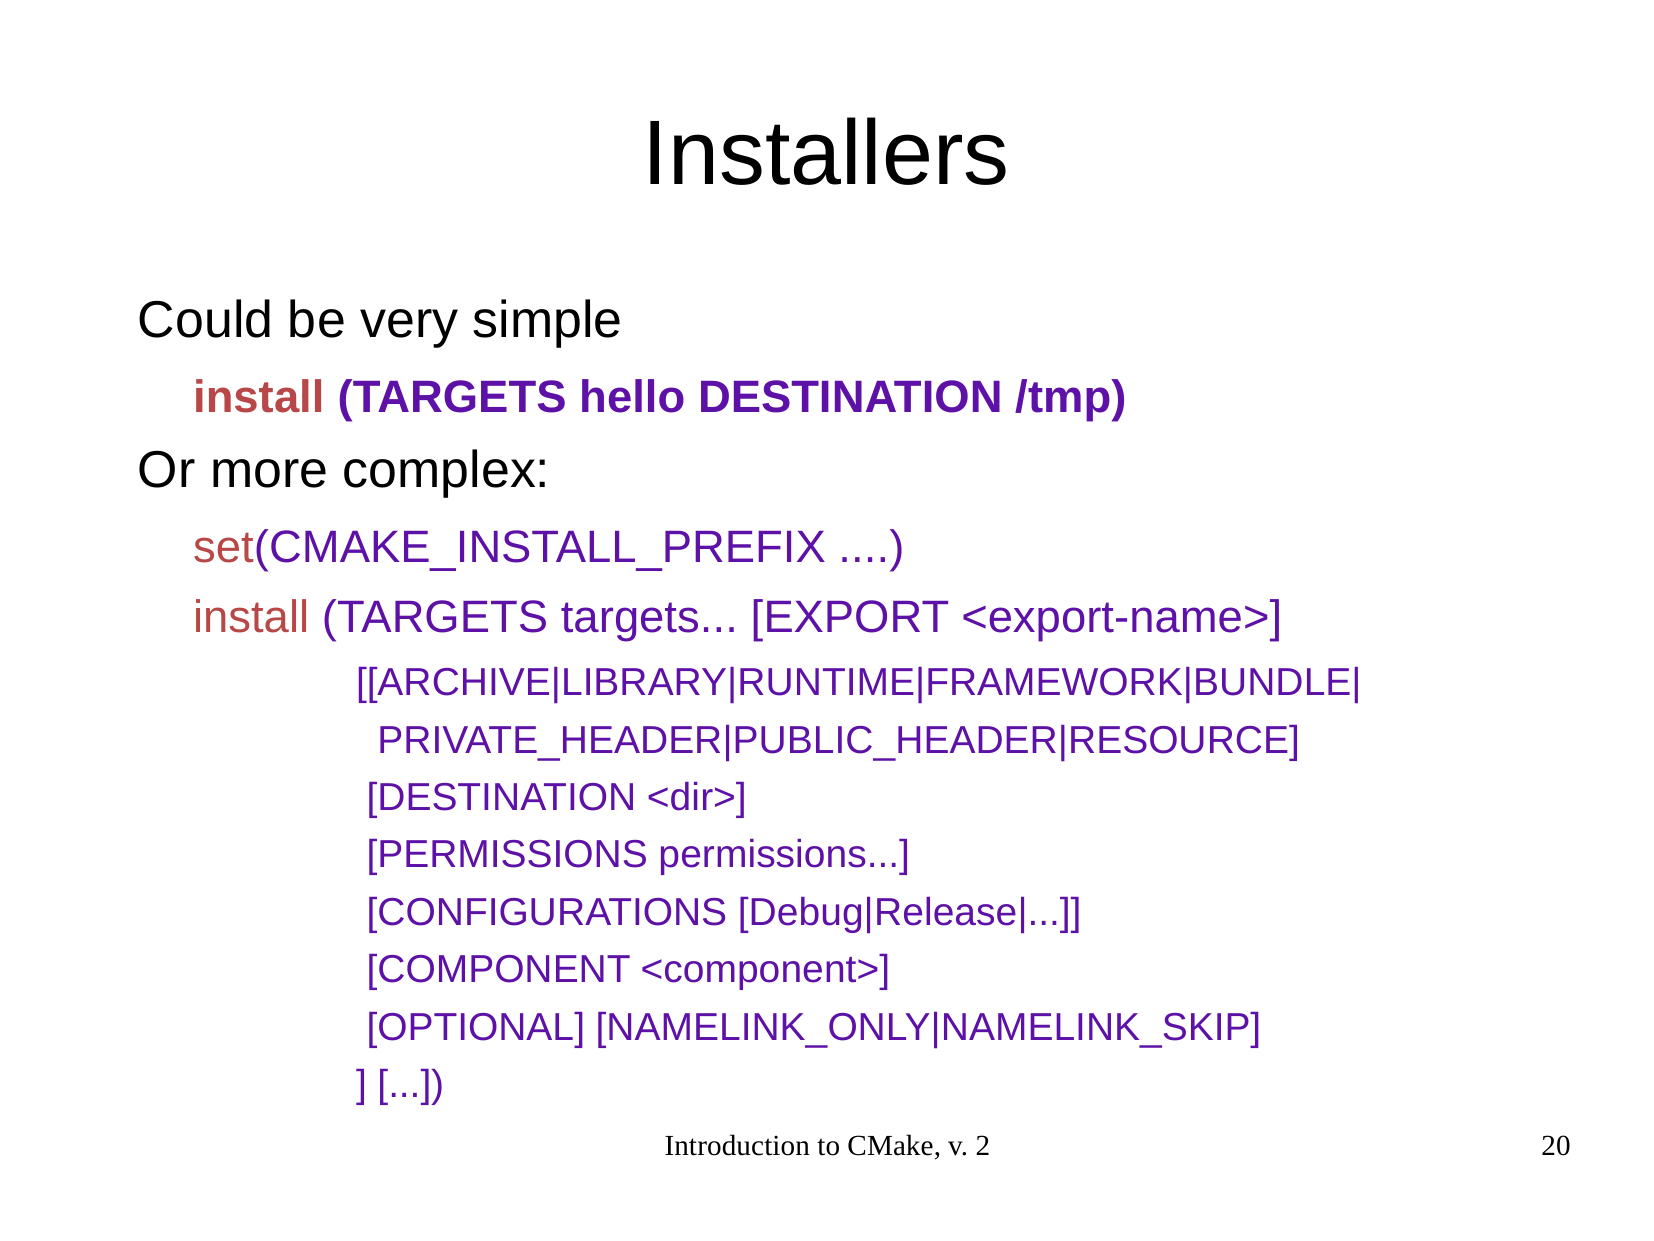

# Installers
Could be very simple
install (TARGETS hello DESTINATION /tmp)
Or more complex:
set(CMAKE_INSTALL_PREFIX ....)
install (TARGETS targets... [EXPORT <export-name>]
 [[ARCHIVE|LIBRARY|RUNTIME|FRAMEWORK|BUNDLE|
 PRIVATE_HEADER|PUBLIC_HEADER|RESOURCE]
 [DESTINATION <dir>]
 [PERMISSIONS permissions...]
 [CONFIGURATIONS [Debug|Release|...]]
 [COMPONENT <component>]
 [OPTIONAL] [NAMELINK_ONLY|NAMELINK_SKIP]
 ] [...])
Introduction to CMake, v. 2
20